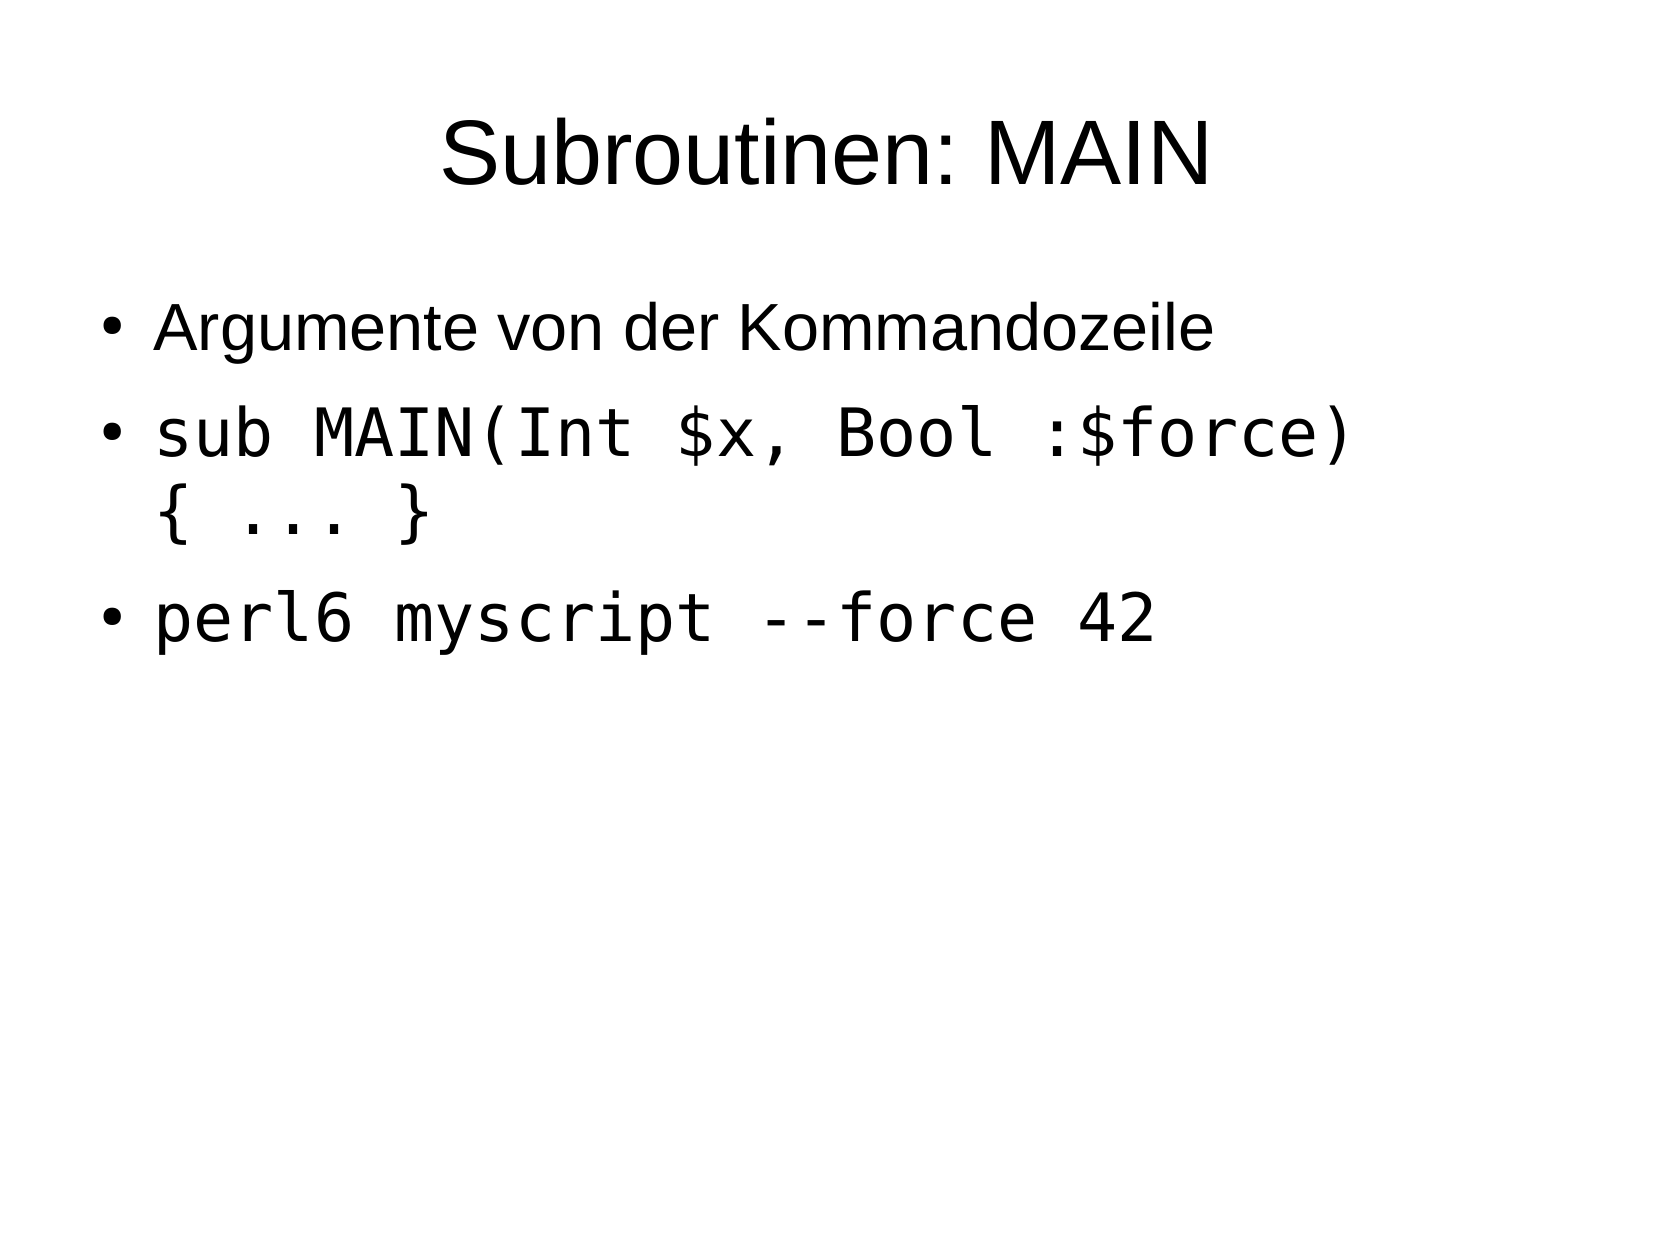

# Subroutinen: MAIN
Argumente von der Kommandozeile
sub MAIN(Int $x, Bool :$force) { ... }
perl6 myscript --force 42